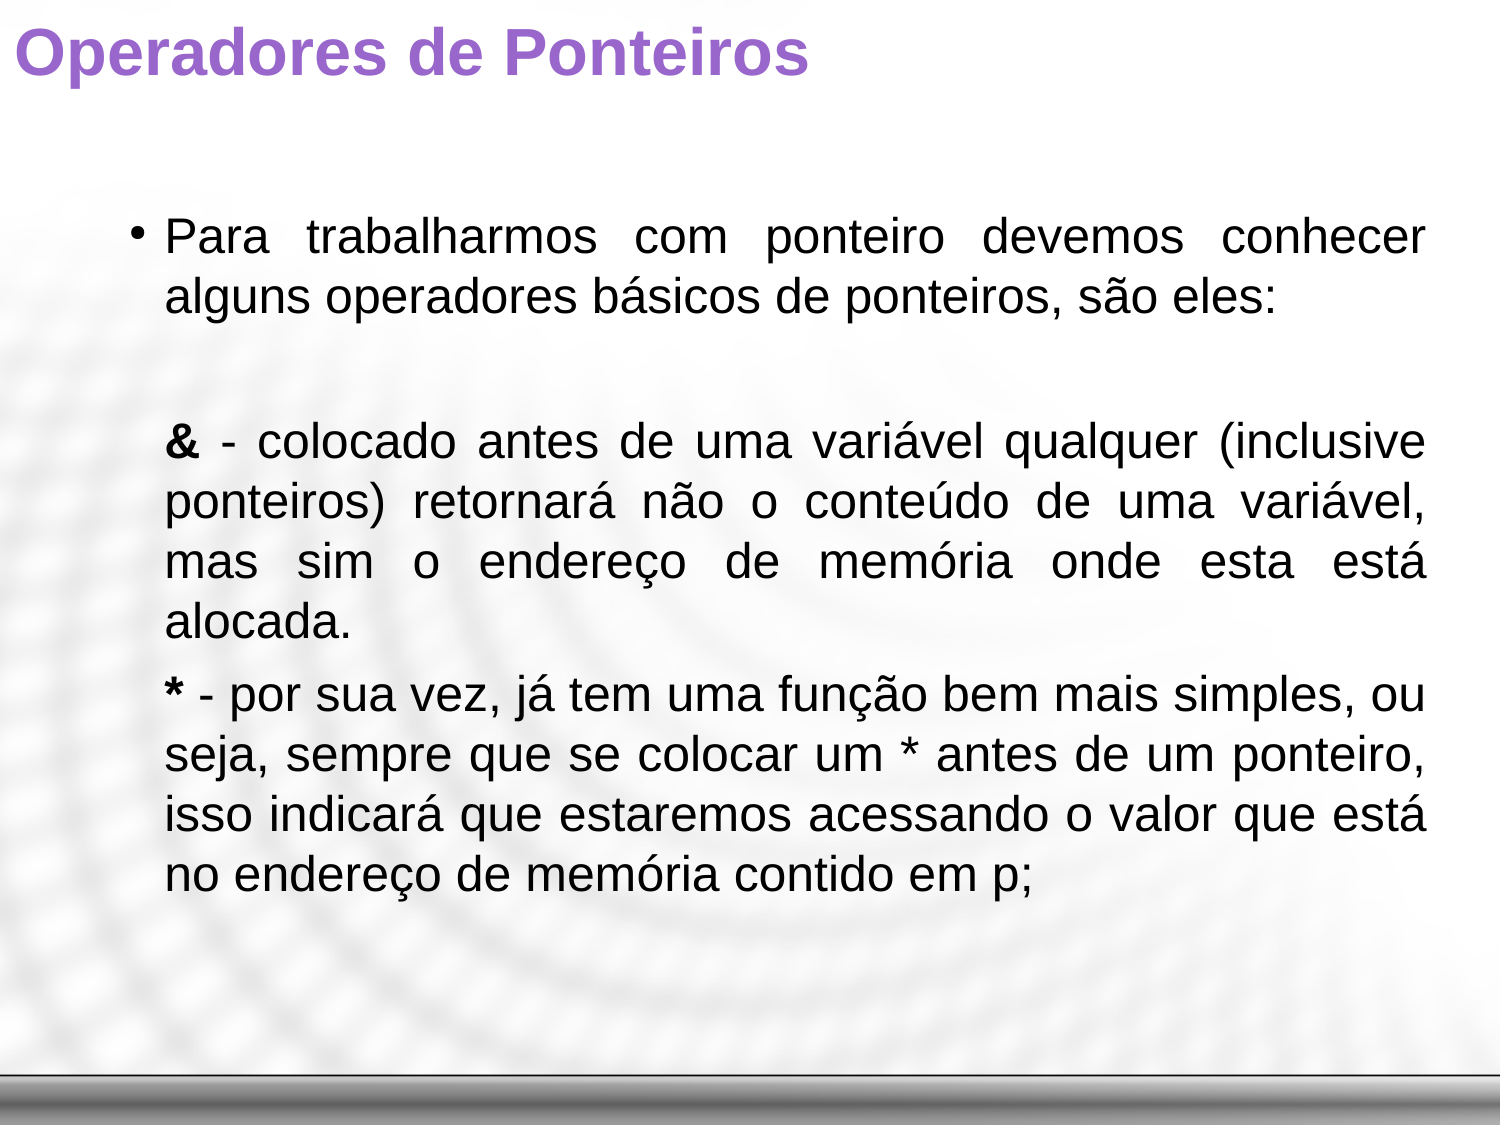

# Operadores de Ponteiros
Para trabalharmos com ponteiro devemos conhecer alguns operadores básicos de ponteiros, são eles:
& - colocado antes de uma variável qualquer (inclusive ponteiros) retornará não o conteúdo de uma variável, mas sim o endereço de memória onde esta está alocada.
* - por sua vez, já tem uma função bem mais simples, ou seja, sempre que se colocar um * antes de um ponteiro, isso indicará que estaremos acessando o valor que está no endereço de memória contido em p;